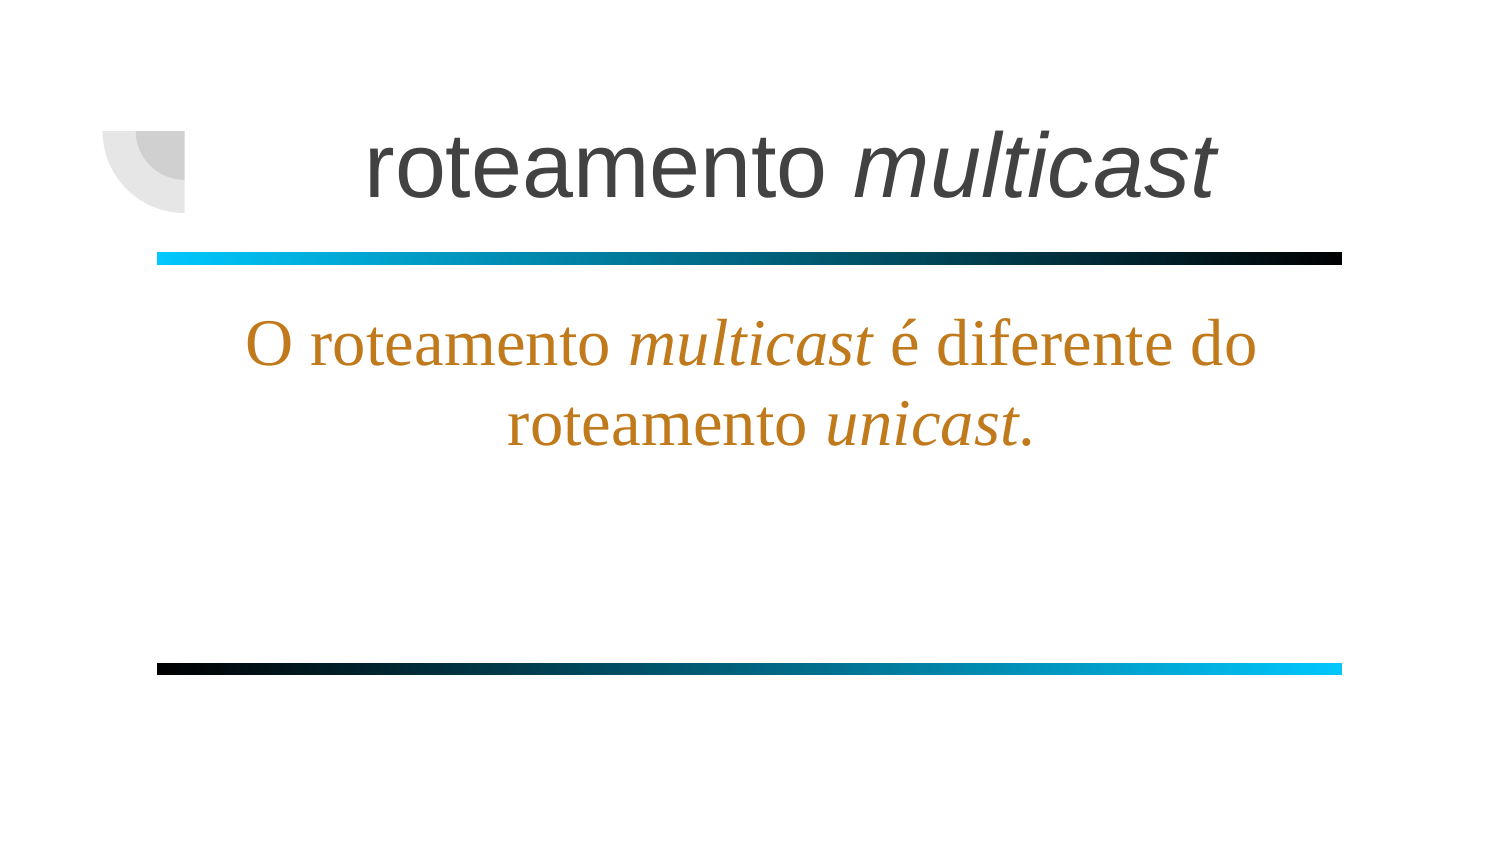

# roteamento multicast
O roteamento multicast é diferente do roteamento unicast.